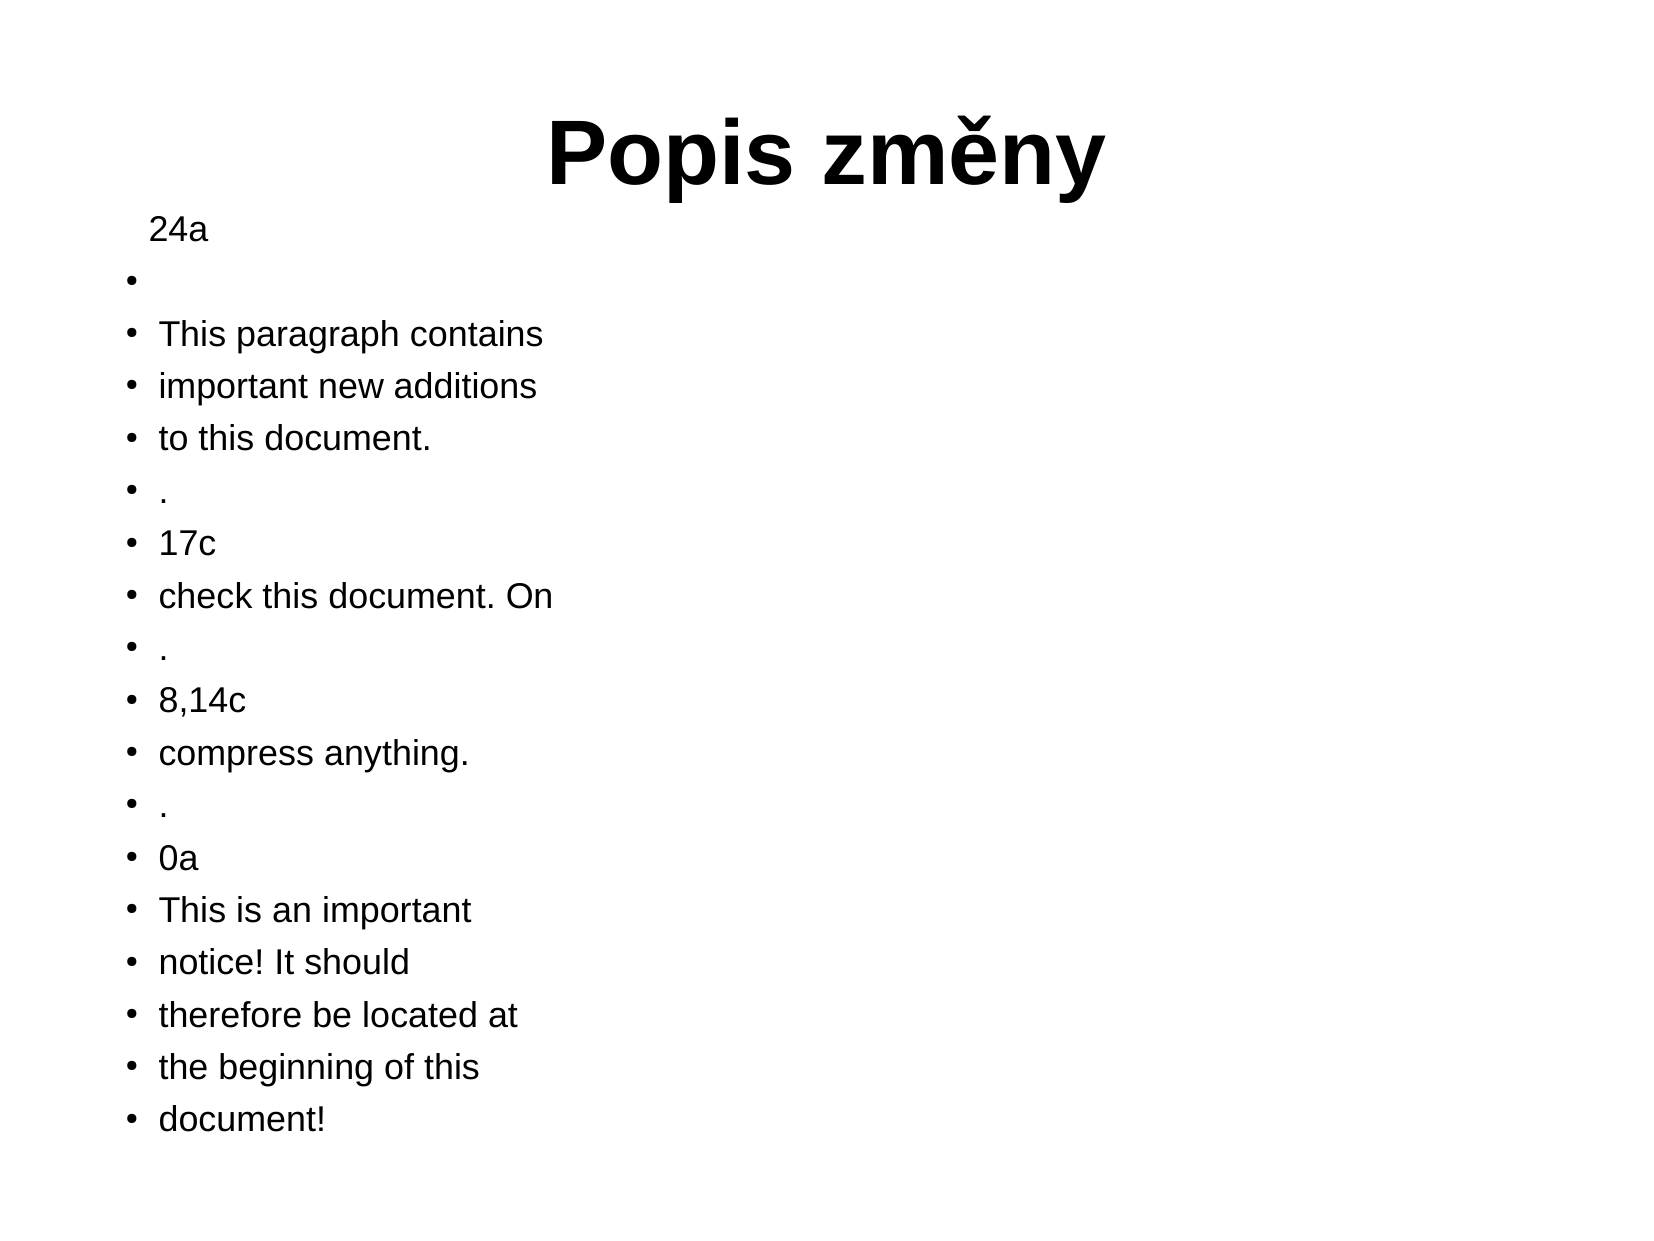

# Popis změny
24a
 This paragraph contains
 important new additions
 to this document.
 .
 17c
 check this document. On
 .
 8,14c
 compress anything.
 .
 0a
 This is an important
 notice! It should
 therefore be located at
 the beginning of this
 document!